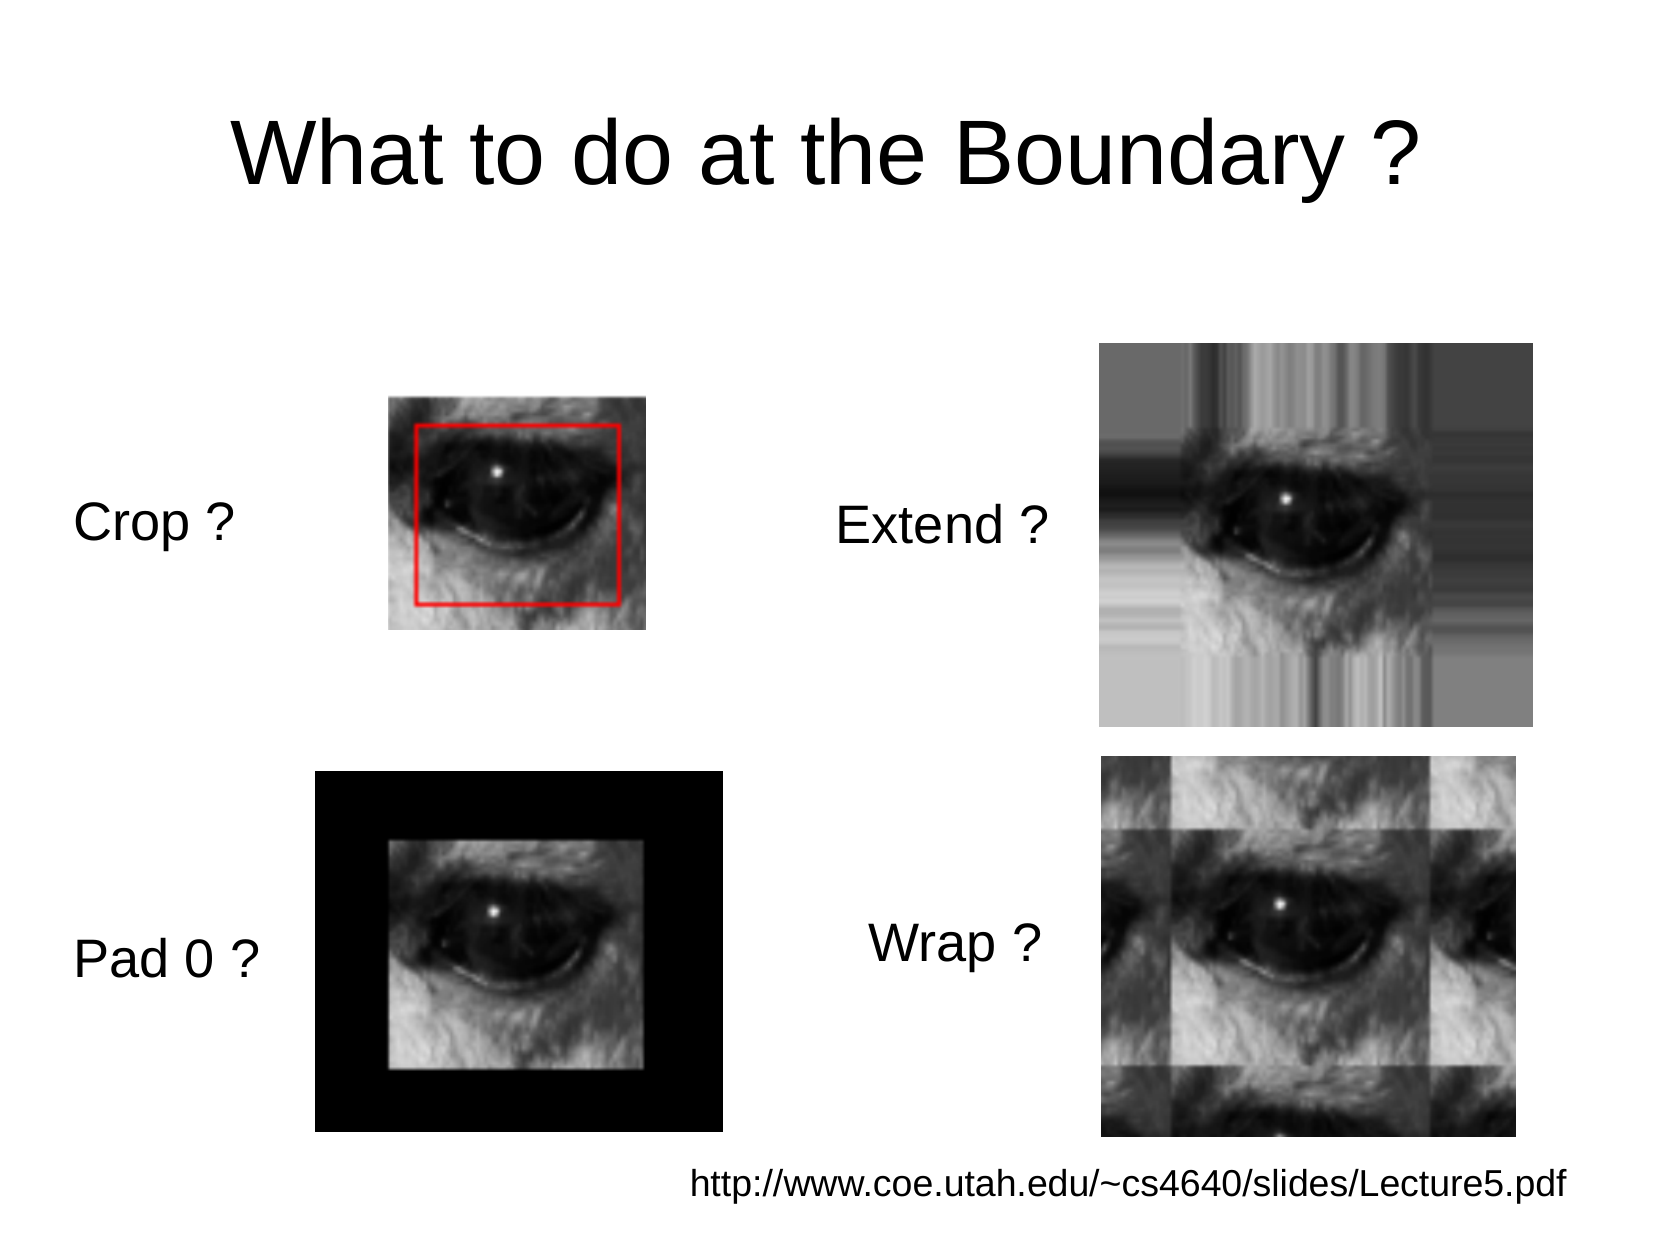

# What to do at the Boundary ?
Crop ?
Extend ?
Wrap ?
Pad 0 ?
http://www.coe.utah.edu/~cs4640/slides/Lecture5.pdf